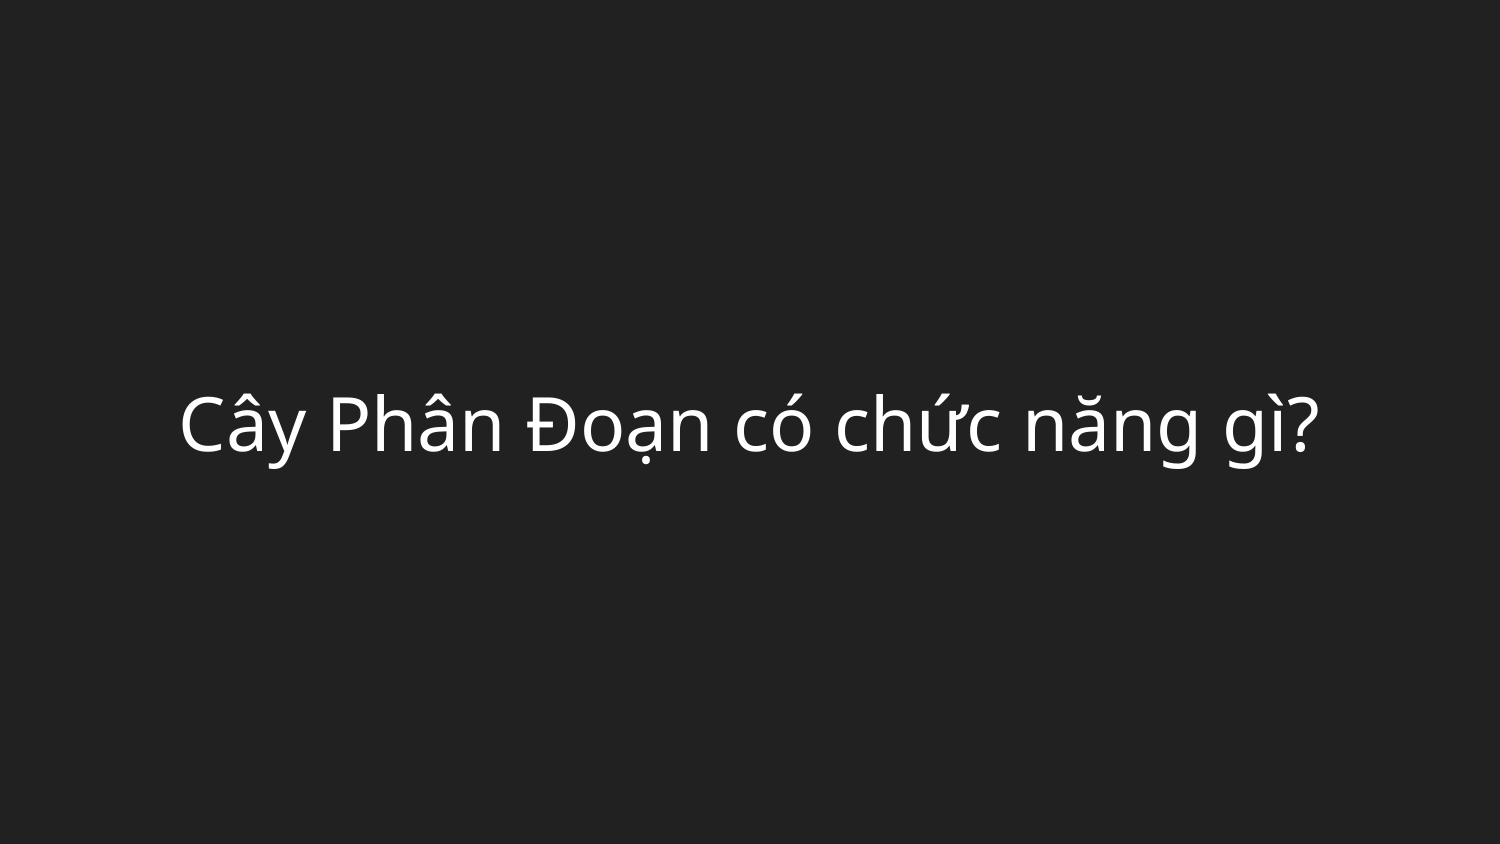

# Cây Phân Đoạn có chức năng gì?